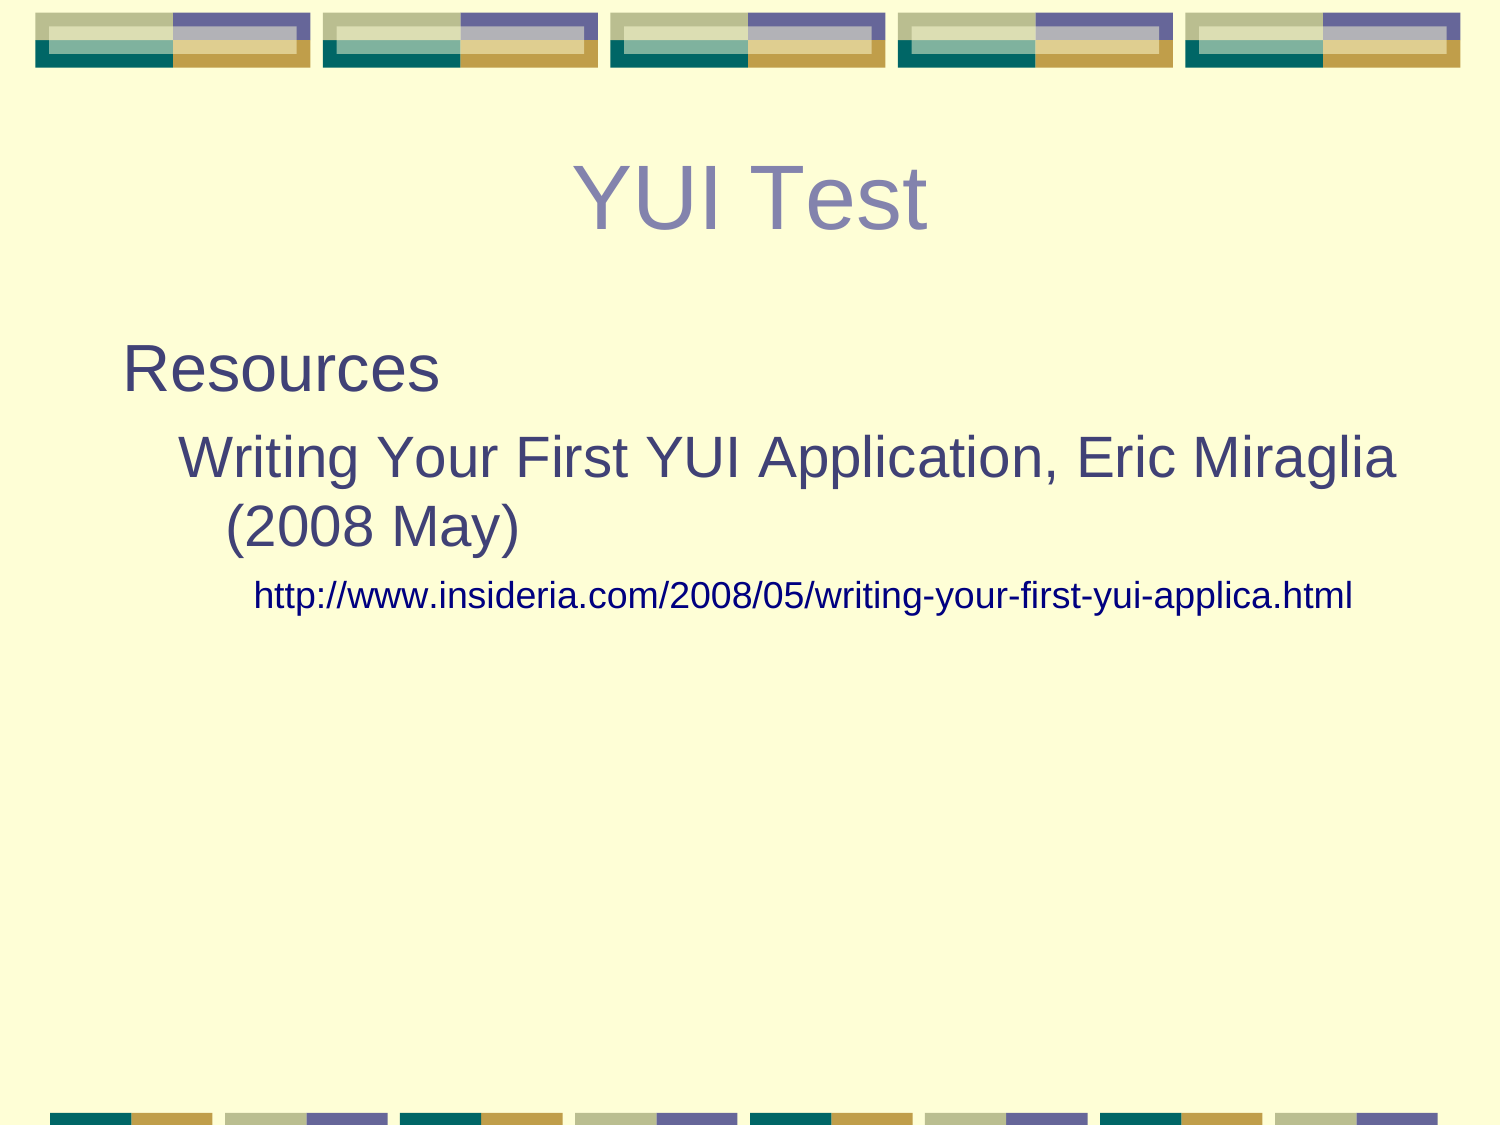

# YUI Test
 Resources
Writing Your First YUI Application, Eric Miraglia (2008 May)
http://www.insideria.com/2008/05/writing-your-first-yui-applica.html